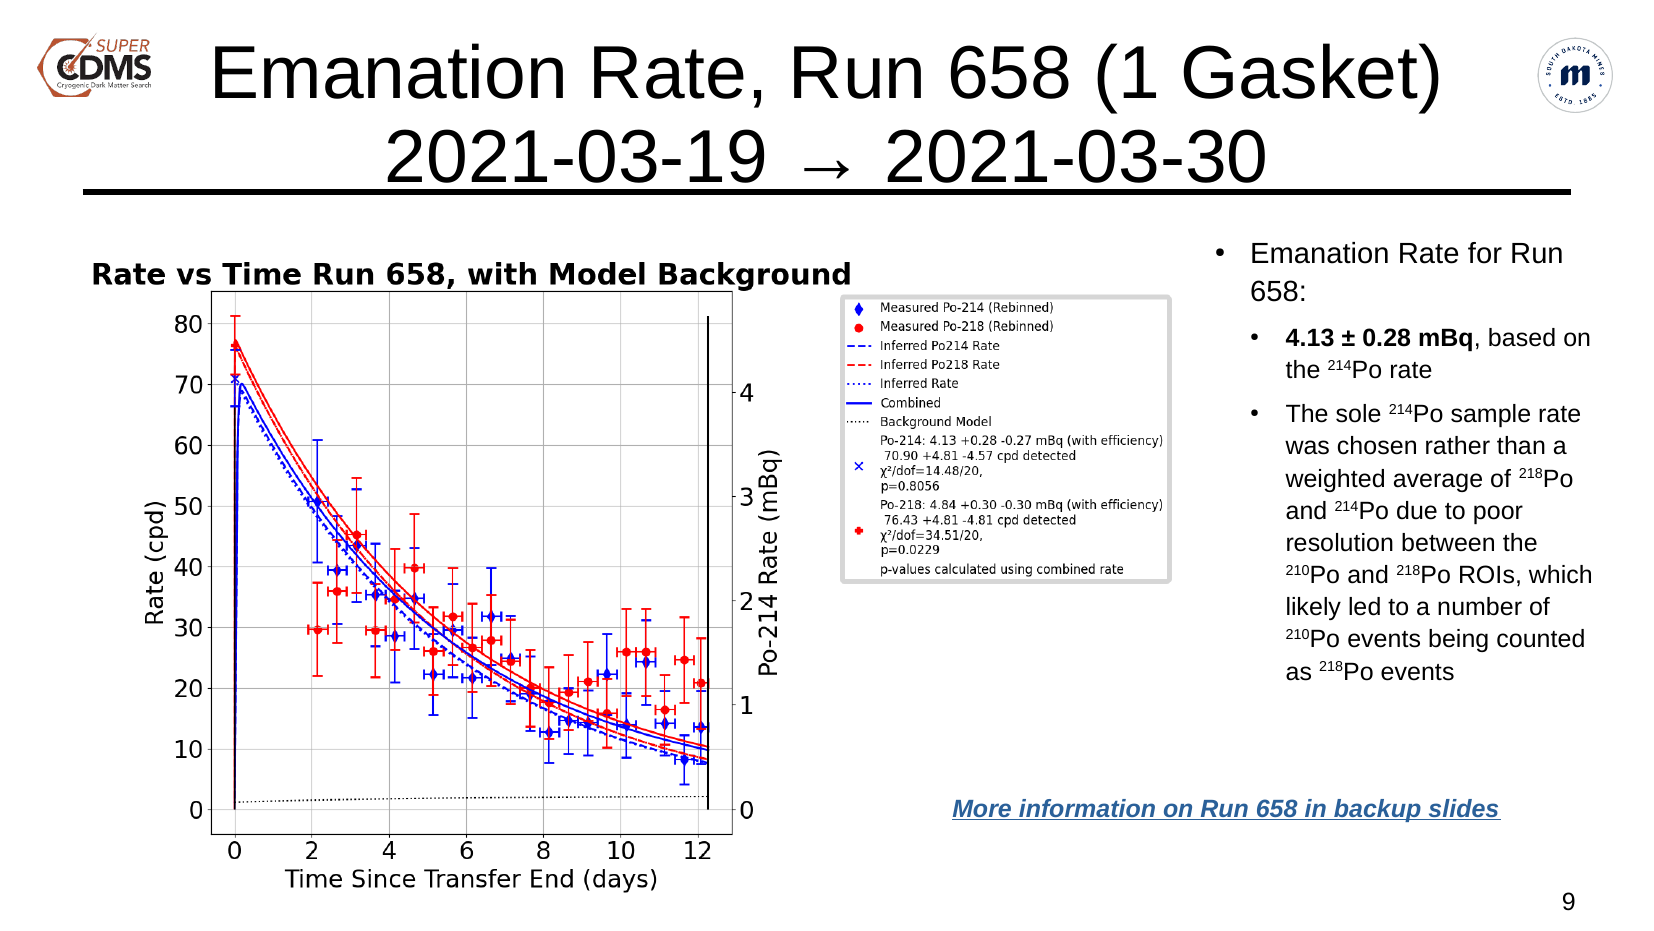

# Emanation Rate, Run 658 (1 Gasket) 2021-03-19 → 2021-03-30
Emanation Rate for Run 658:
4.13 ± 0.28 mBq, based on the 214Po rate
The sole 214Po sample rate was chosen rather than a weighted average of 218Po and 214Po due to poor resolution between the 210Po and 218Po ROIs, which likely led to a number of 210Po events being counted as 218Po events
More information on Run 658 in backup slides